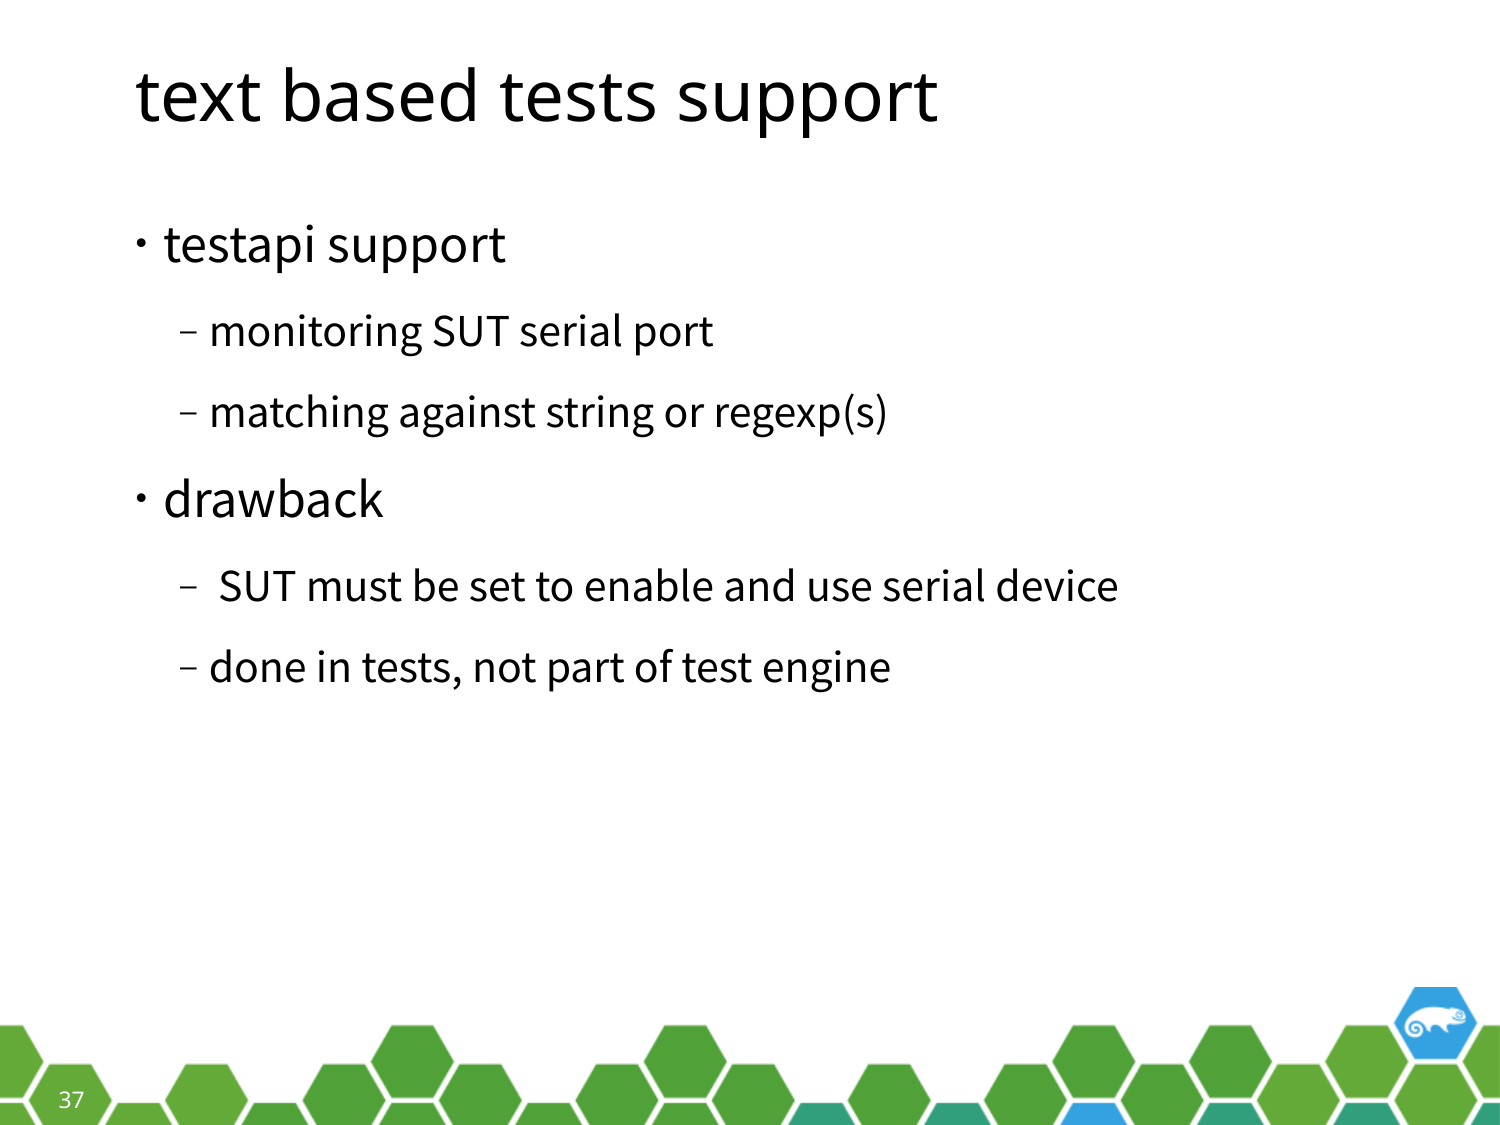

# text based tests support
testapi support
monitoring SUT serial port
matching against string or regexp(s)
drawback
 SUT must be set to enable and use serial device
done in tests, not part of test engine